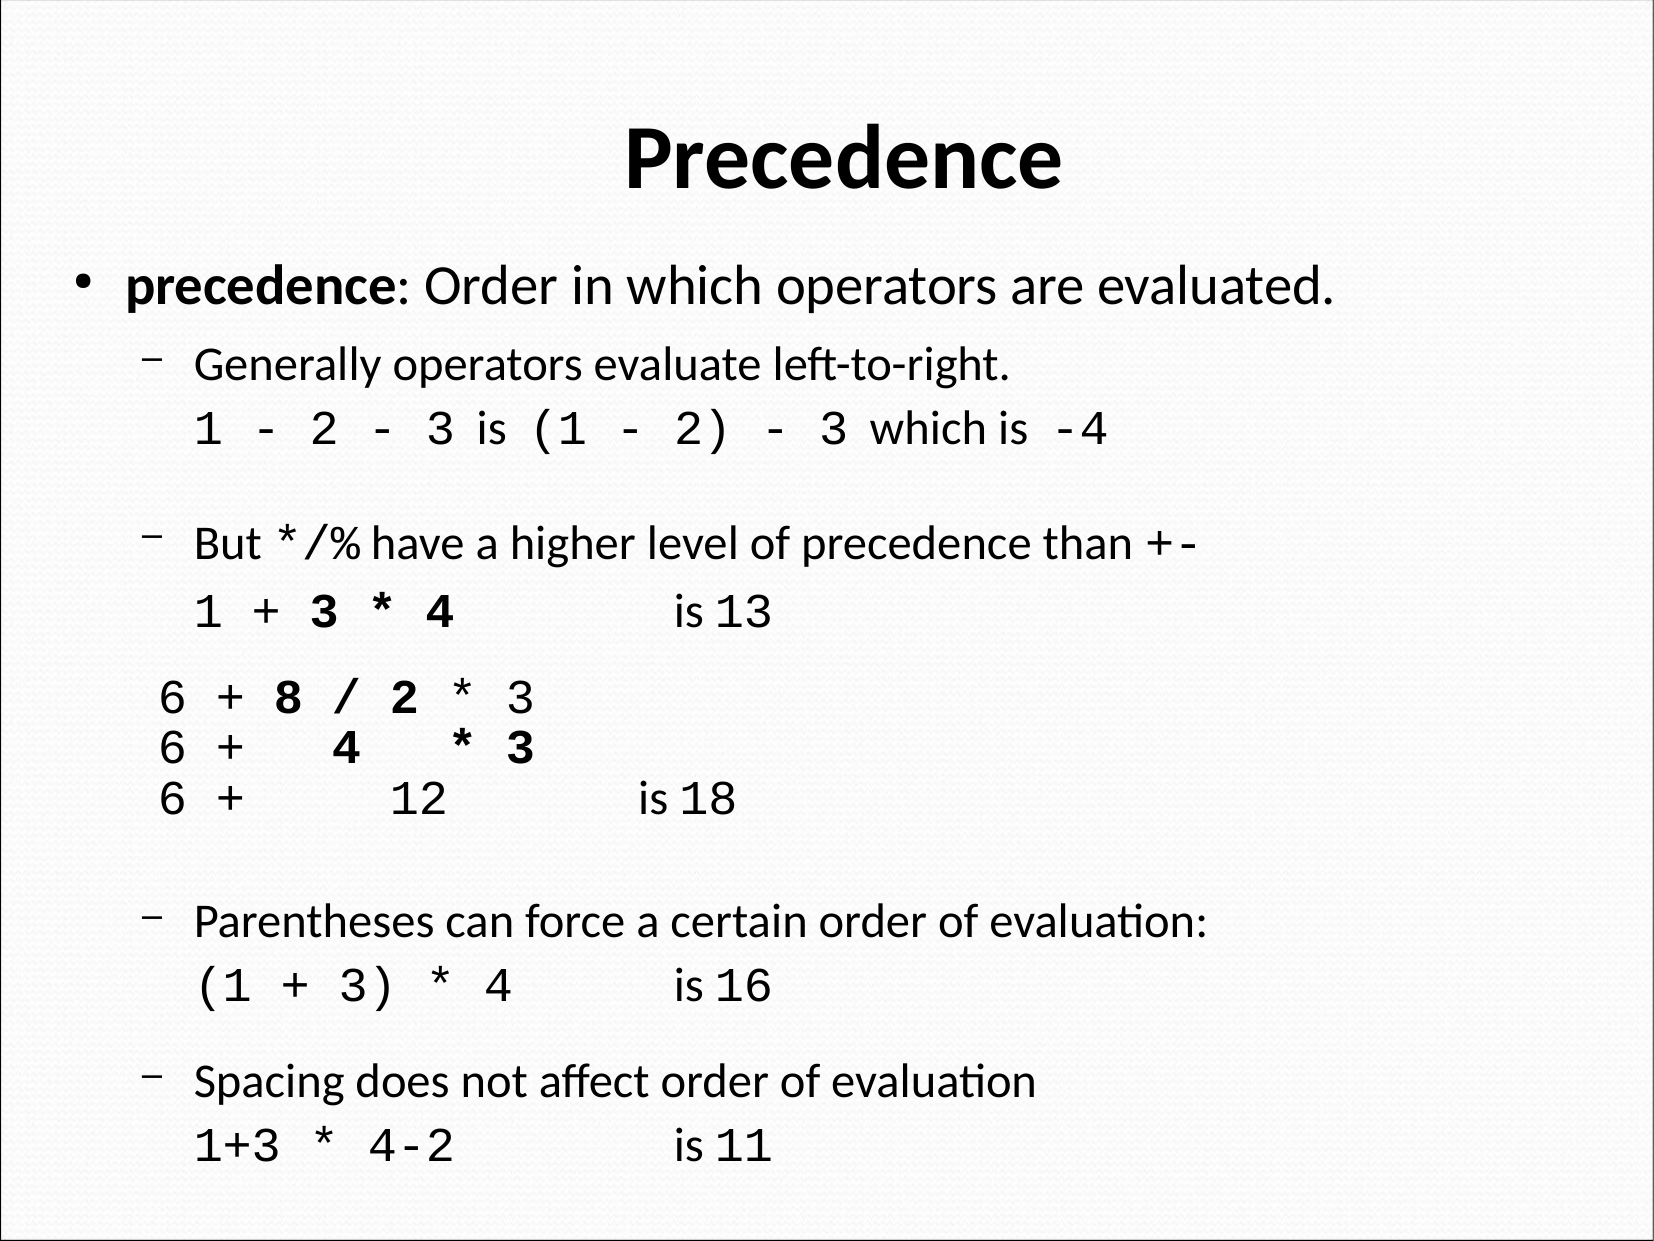

# Precedence
precedence: Order in which operators are evaluated.
Generally operators evaluate left-to-right.
1 - 2 - 3 is (1 - 2) - 3 which is -4
But */% have a higher level of precedence than +-
1 + 3 * 4	is 13
	6 + 8 / 2 * 3
	6 + 4 * 3
	6 + 12	is 18
Parentheses can force a certain order of evaluation:
(1 + 3) * 4	is 16
Spacing does not affect order of evaluation
1+3 * 4-2	is 11